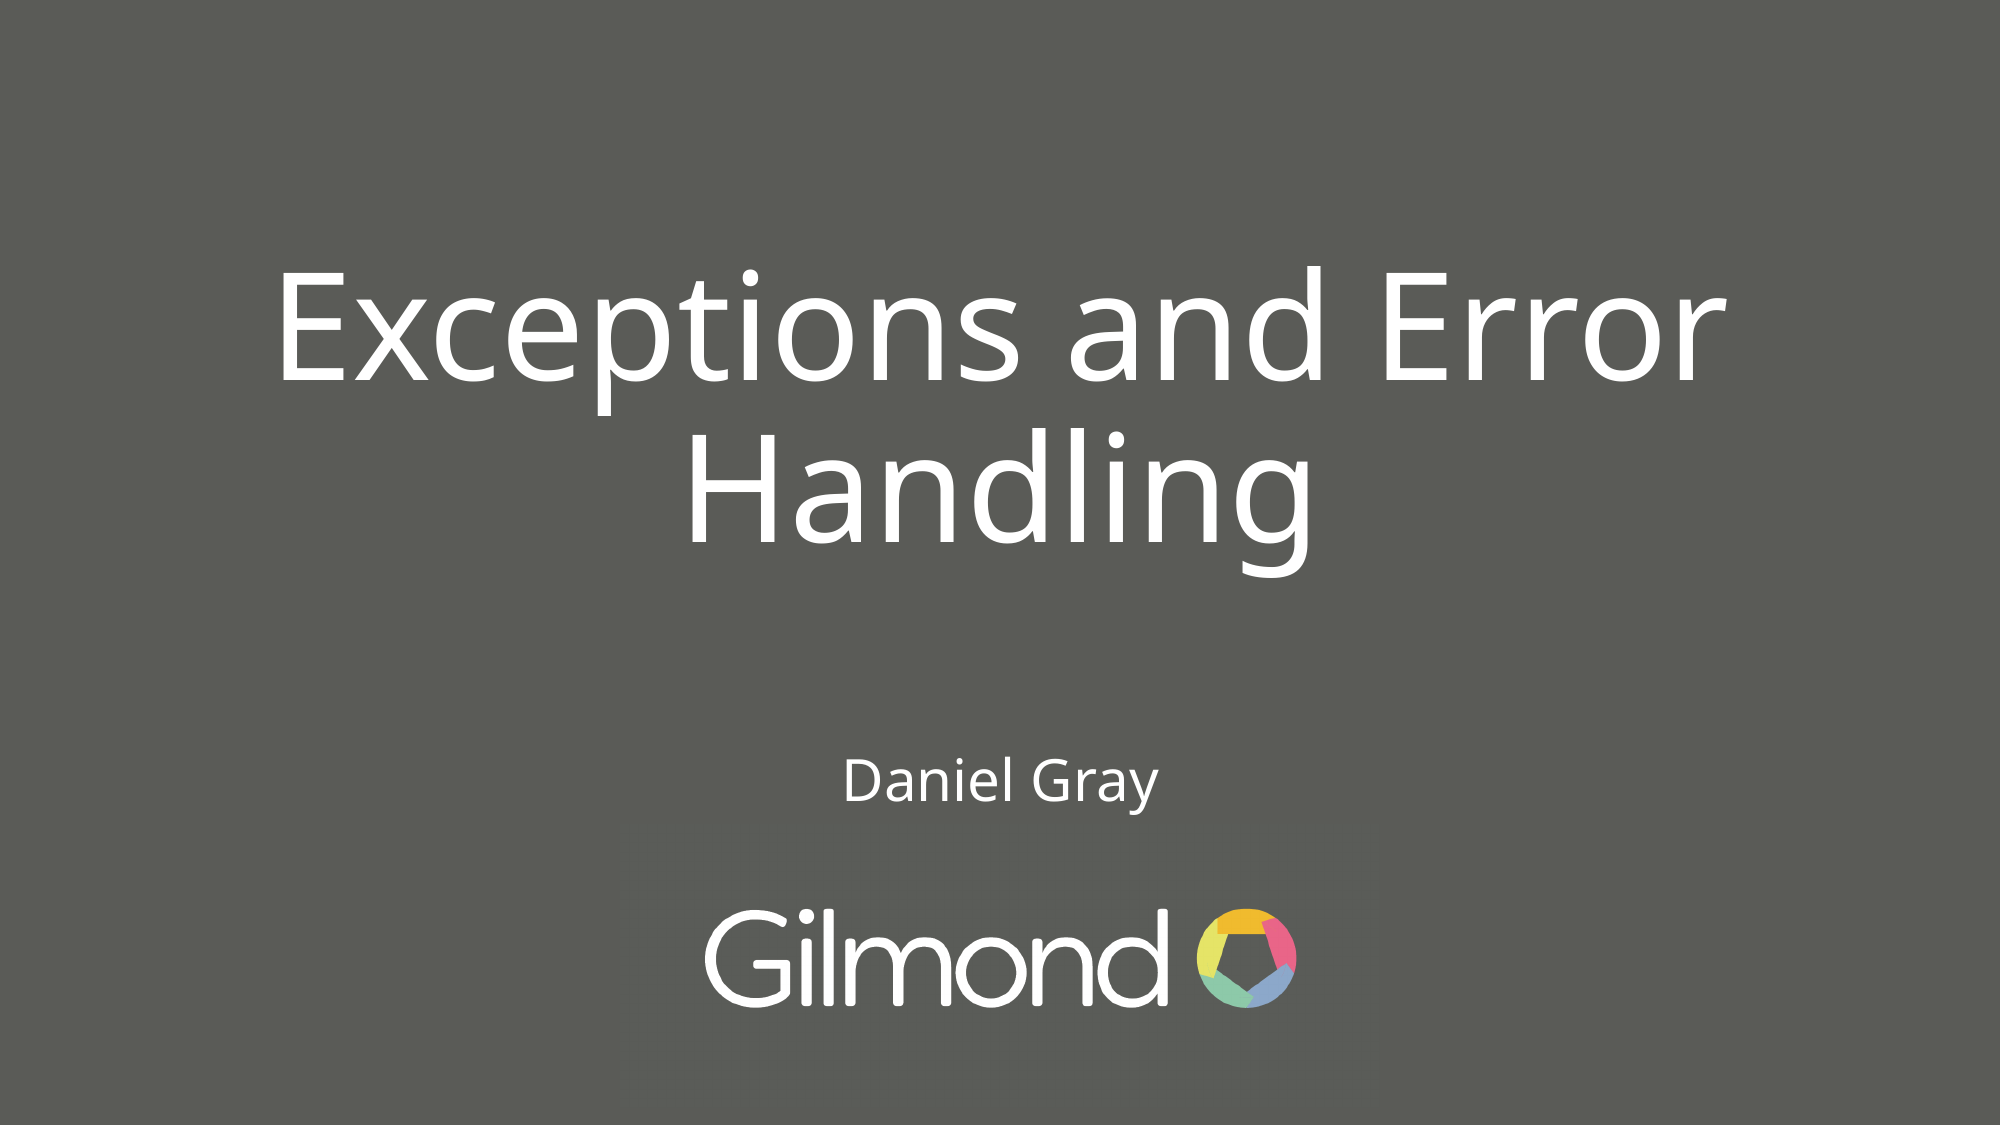

# Exceptions and Error Handling
Daniel Gray